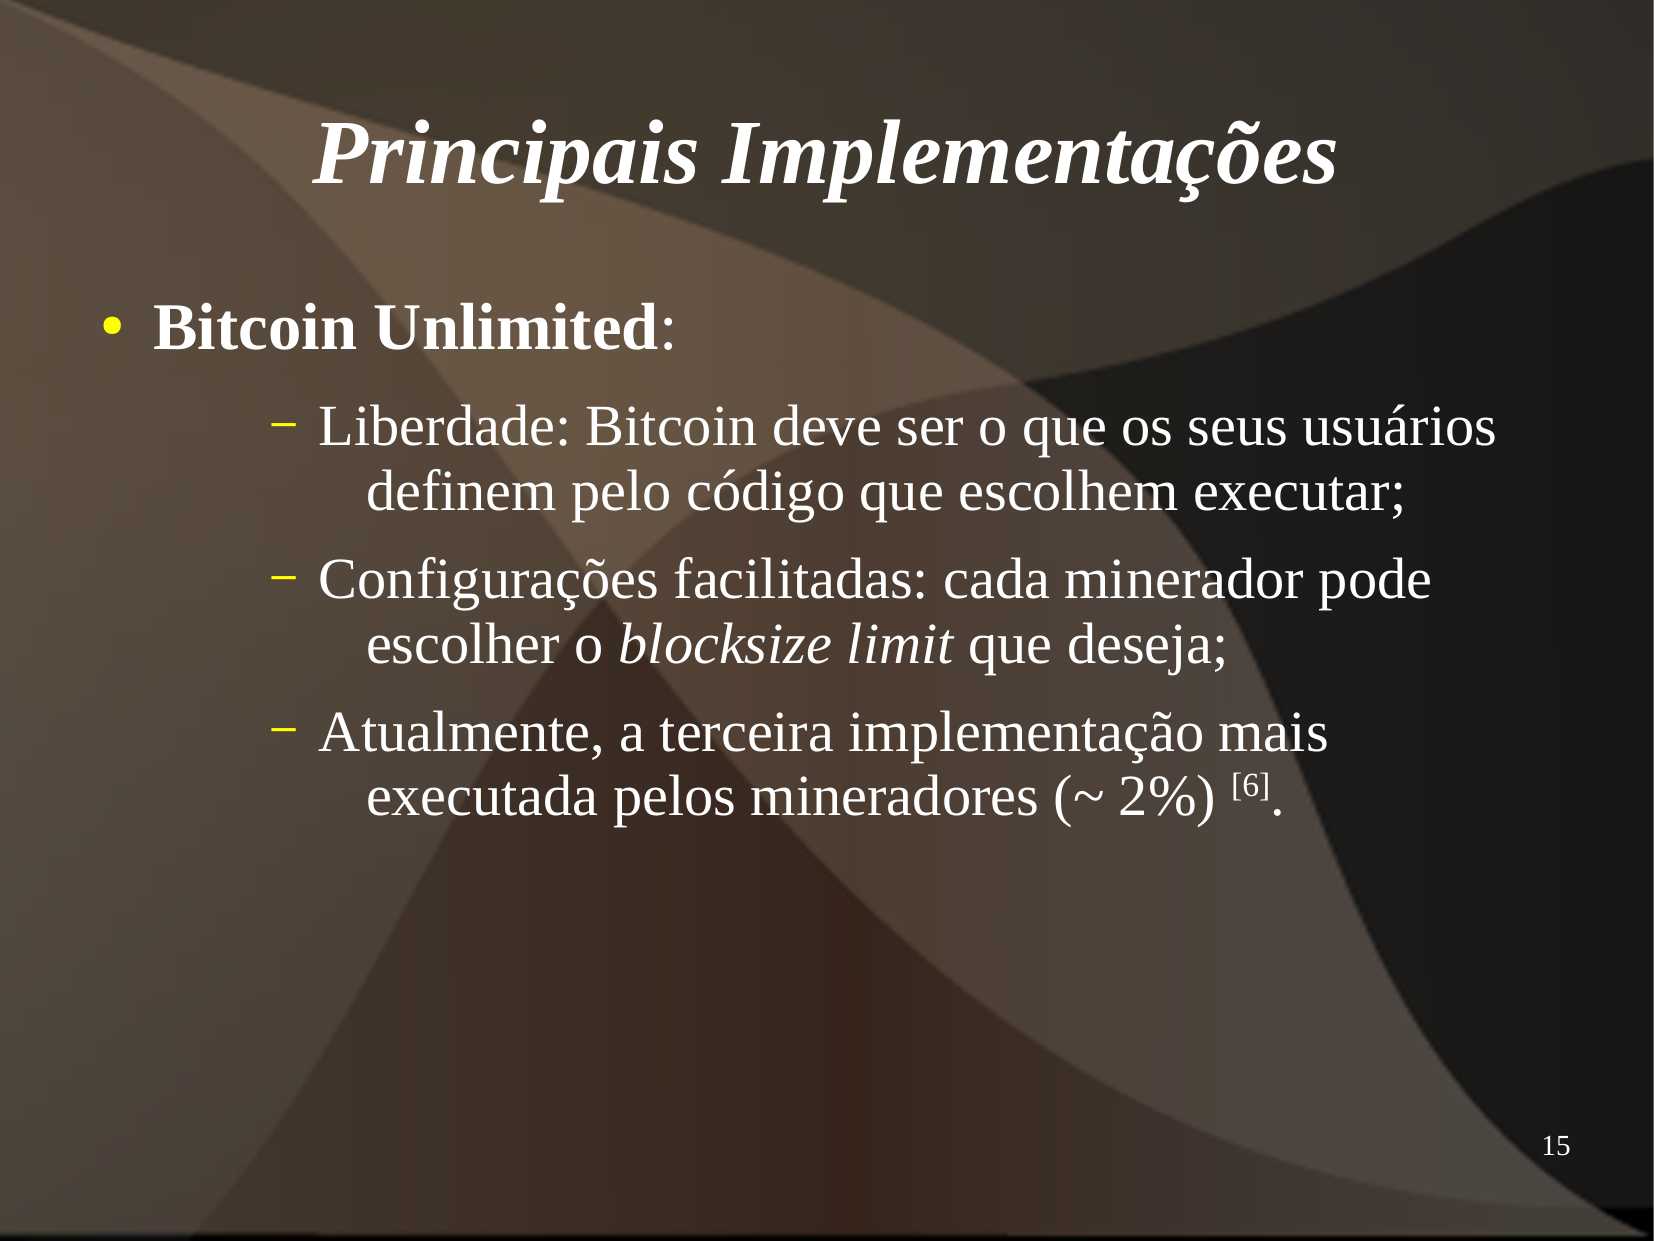

# Principais Implementações
Bitcoin Unlimited:
Liberdade: Bitcoin deve ser o que os seus usuários definem pelo código que escolhem executar;
Configurações facilitadas: cada minerador pode escolher o blocksize limit que deseja;
Atualmente, a terceira implementação mais executada pelos mineradores (~ 2%) [6].
15